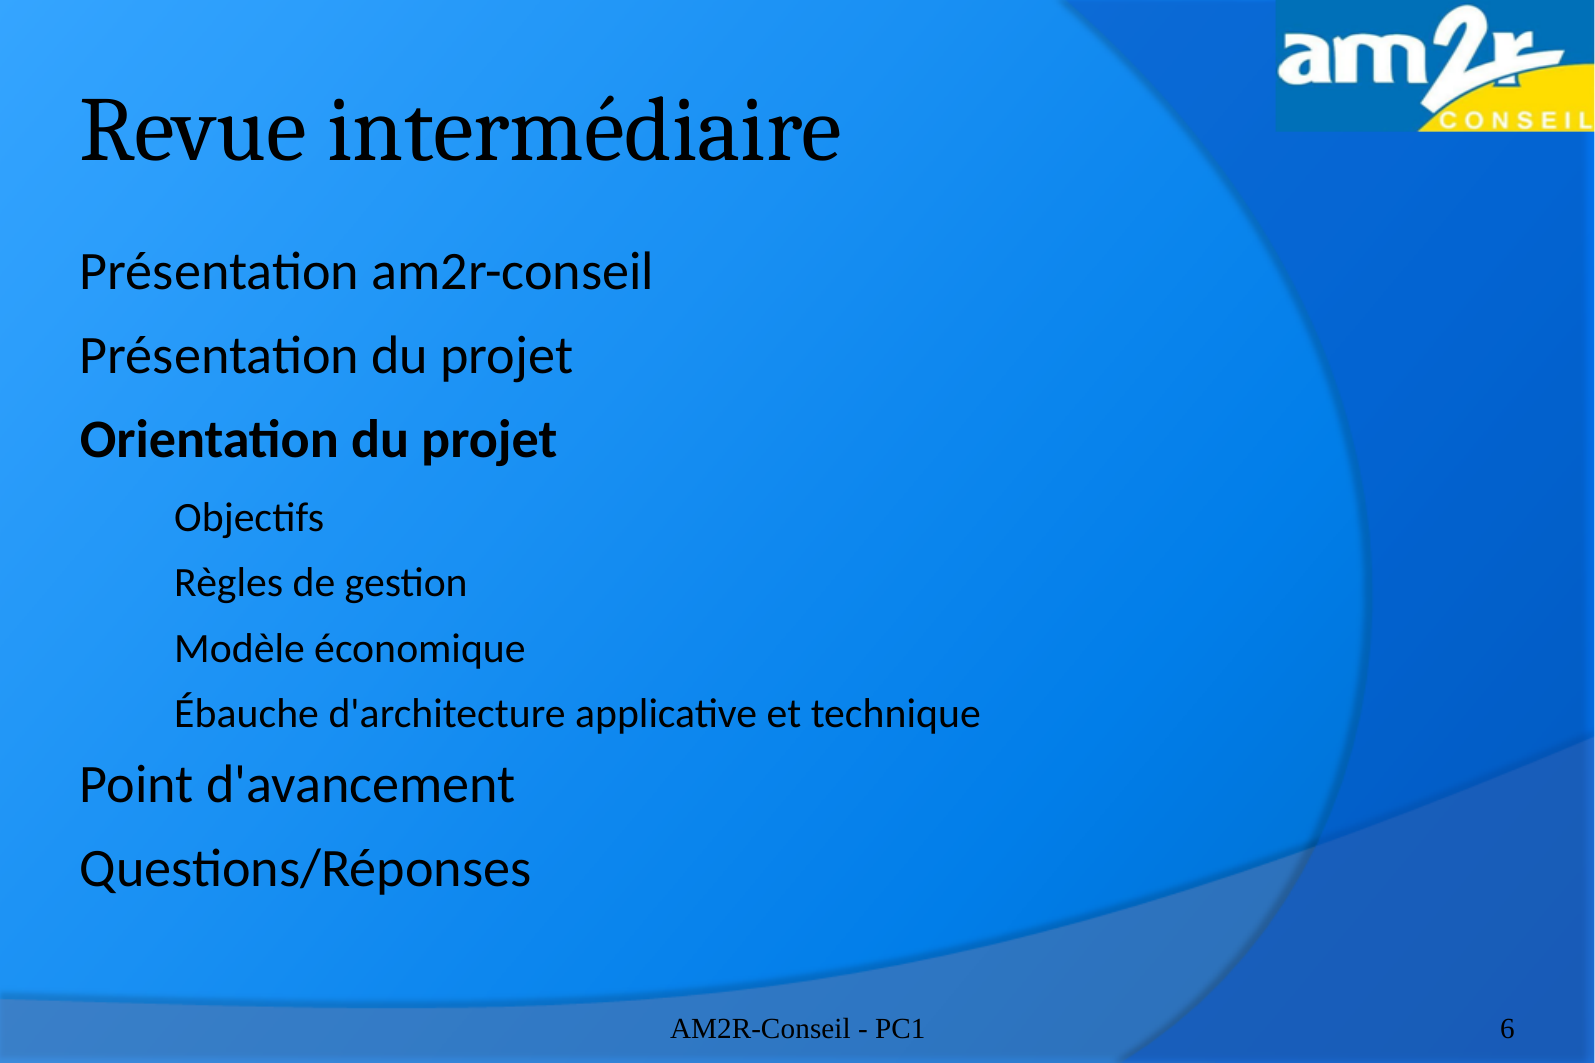

# Revue intermédiaire
Présentation am2r-conseil
Présentation du projet
Orientation du projet
Objectifs
Règles de gestion
Modèle économique
Ébauche d'architecture applicative et technique
Point d'avancement
Questions/Réponses
AM2R-Conseil - PC1
6